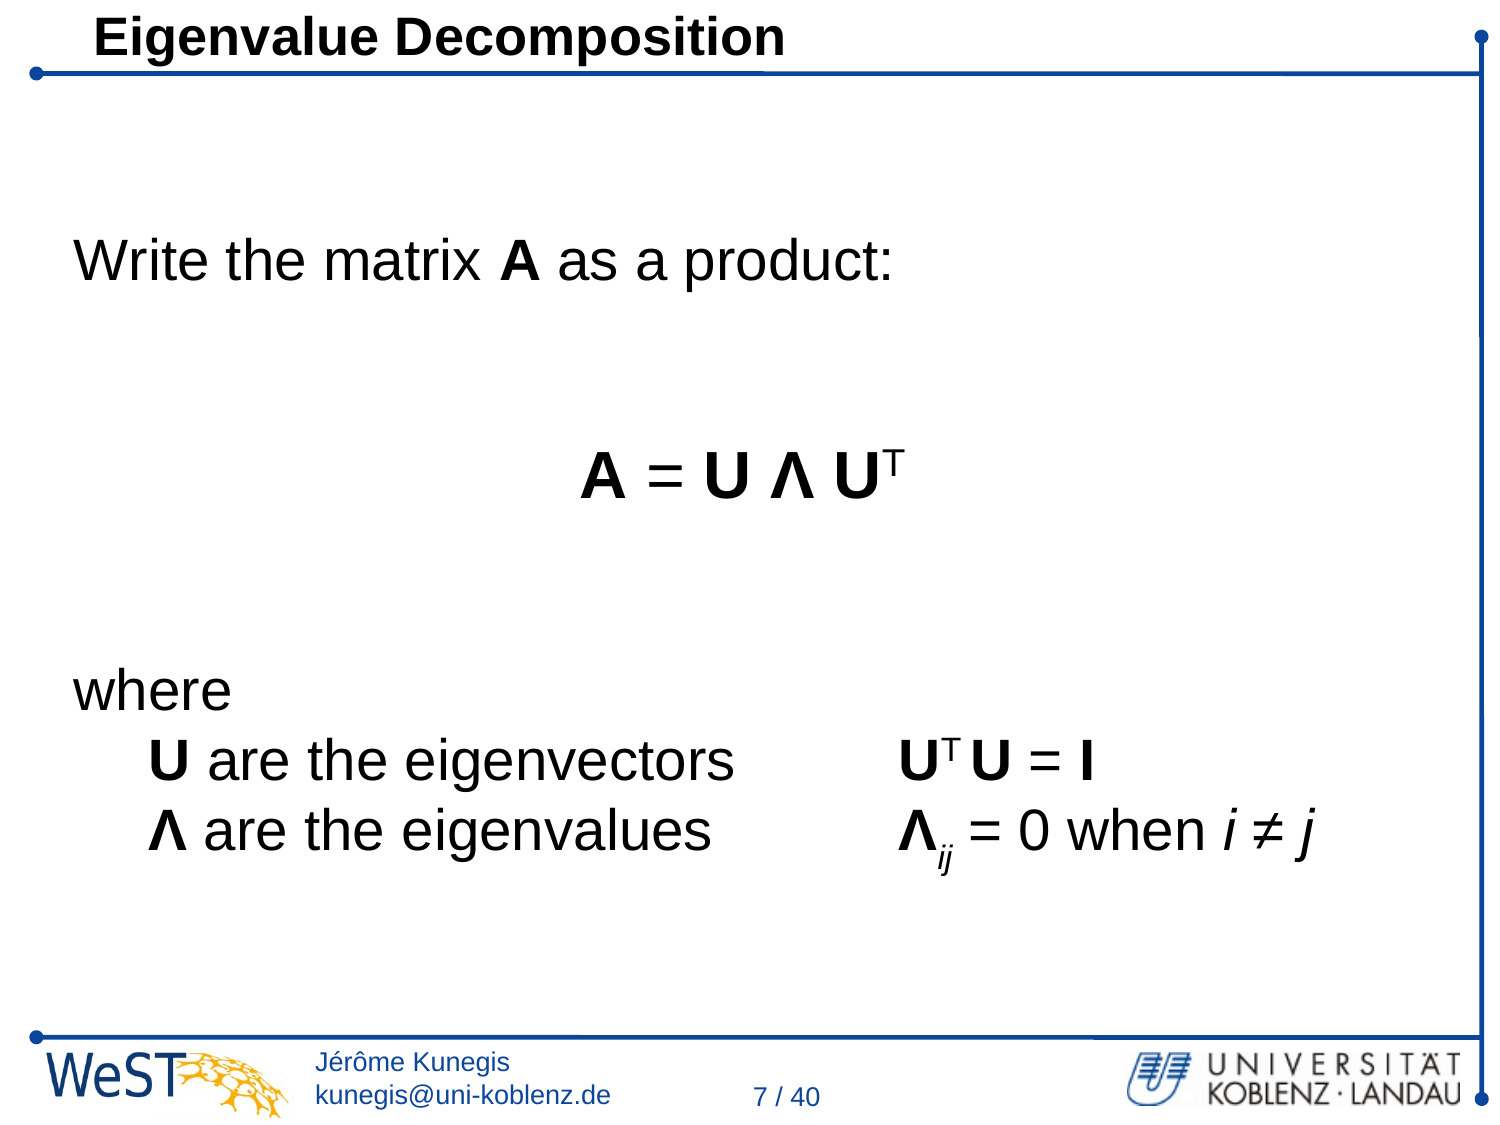

Eigenvalue Decomposition
Write the matrix A as a product:
A = U Λ UT
where
	U are the eigenvectors			UT U = I
	Λ are the eigenvalues			Λij = 0 when i ≠ j